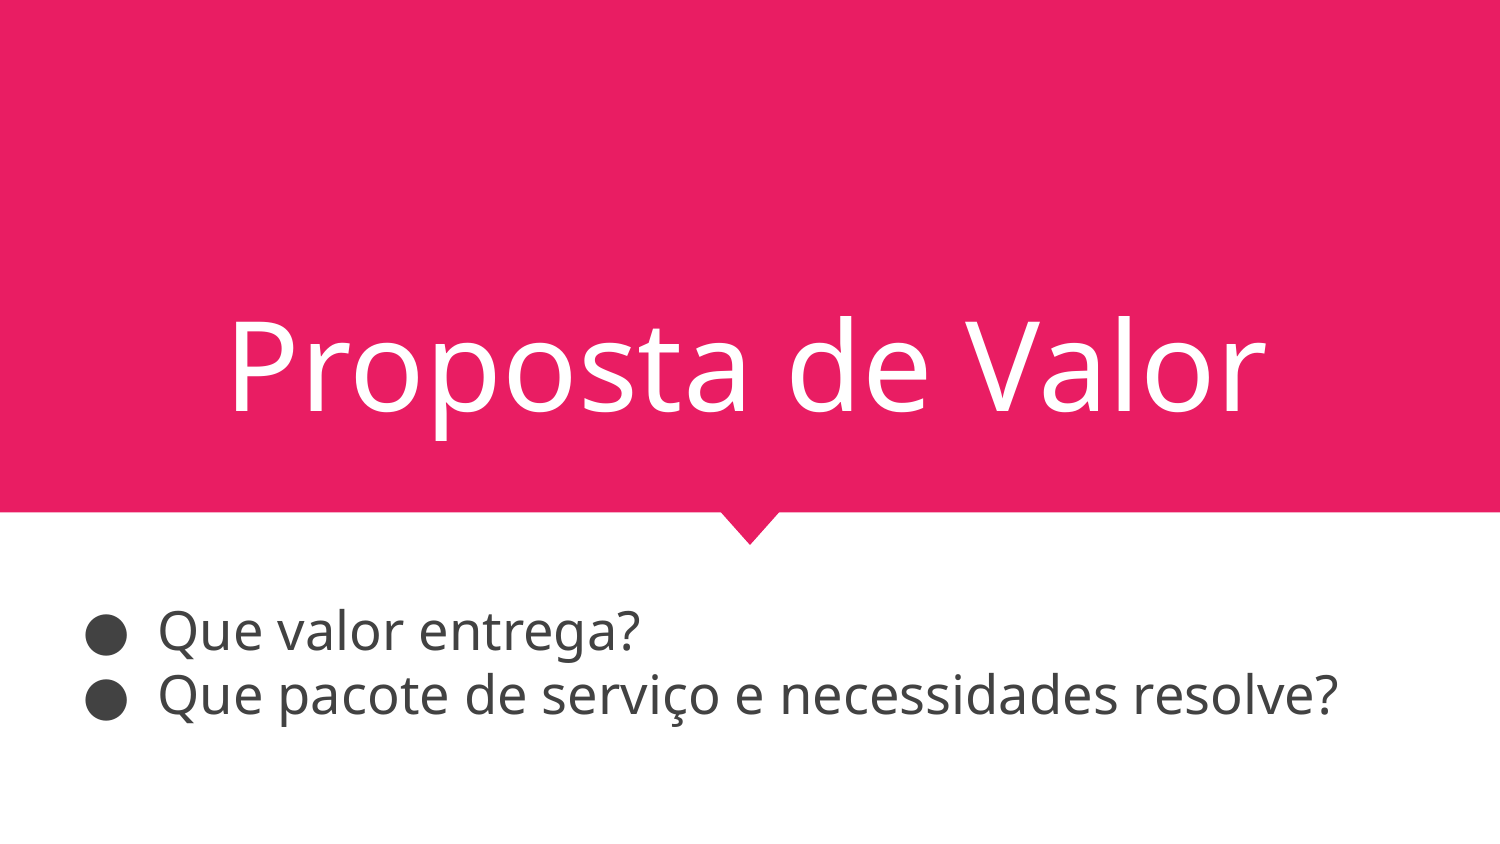

# Proposta de Valor
Que valor entrega?
Que pacote de serviço e necessidades resolve?